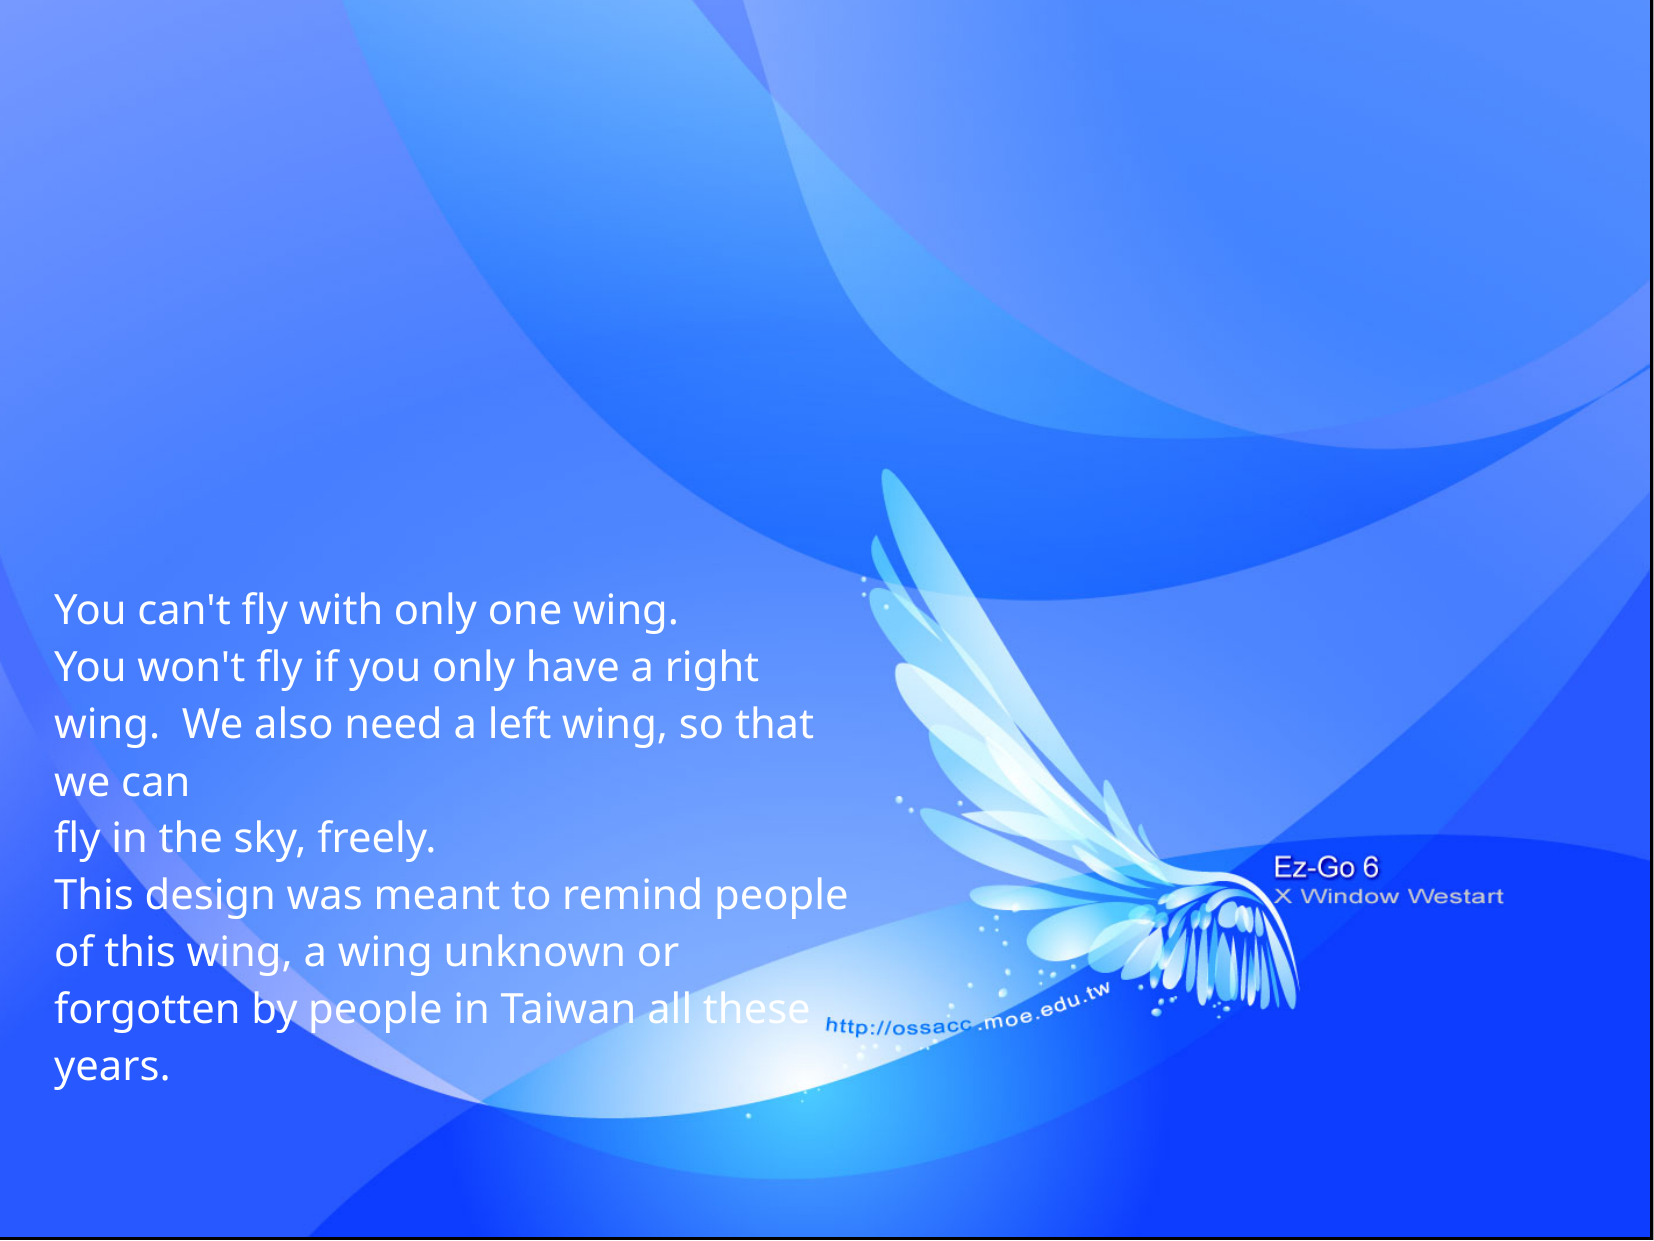

You can't fly with only one wing.
You won't fly if you only have a right wing. We also need a left wing, so that we can
fly in the sky, freely.
This design was meant to remind people of this wing, a wing unknown or forgotten by people in Taiwan all these years.